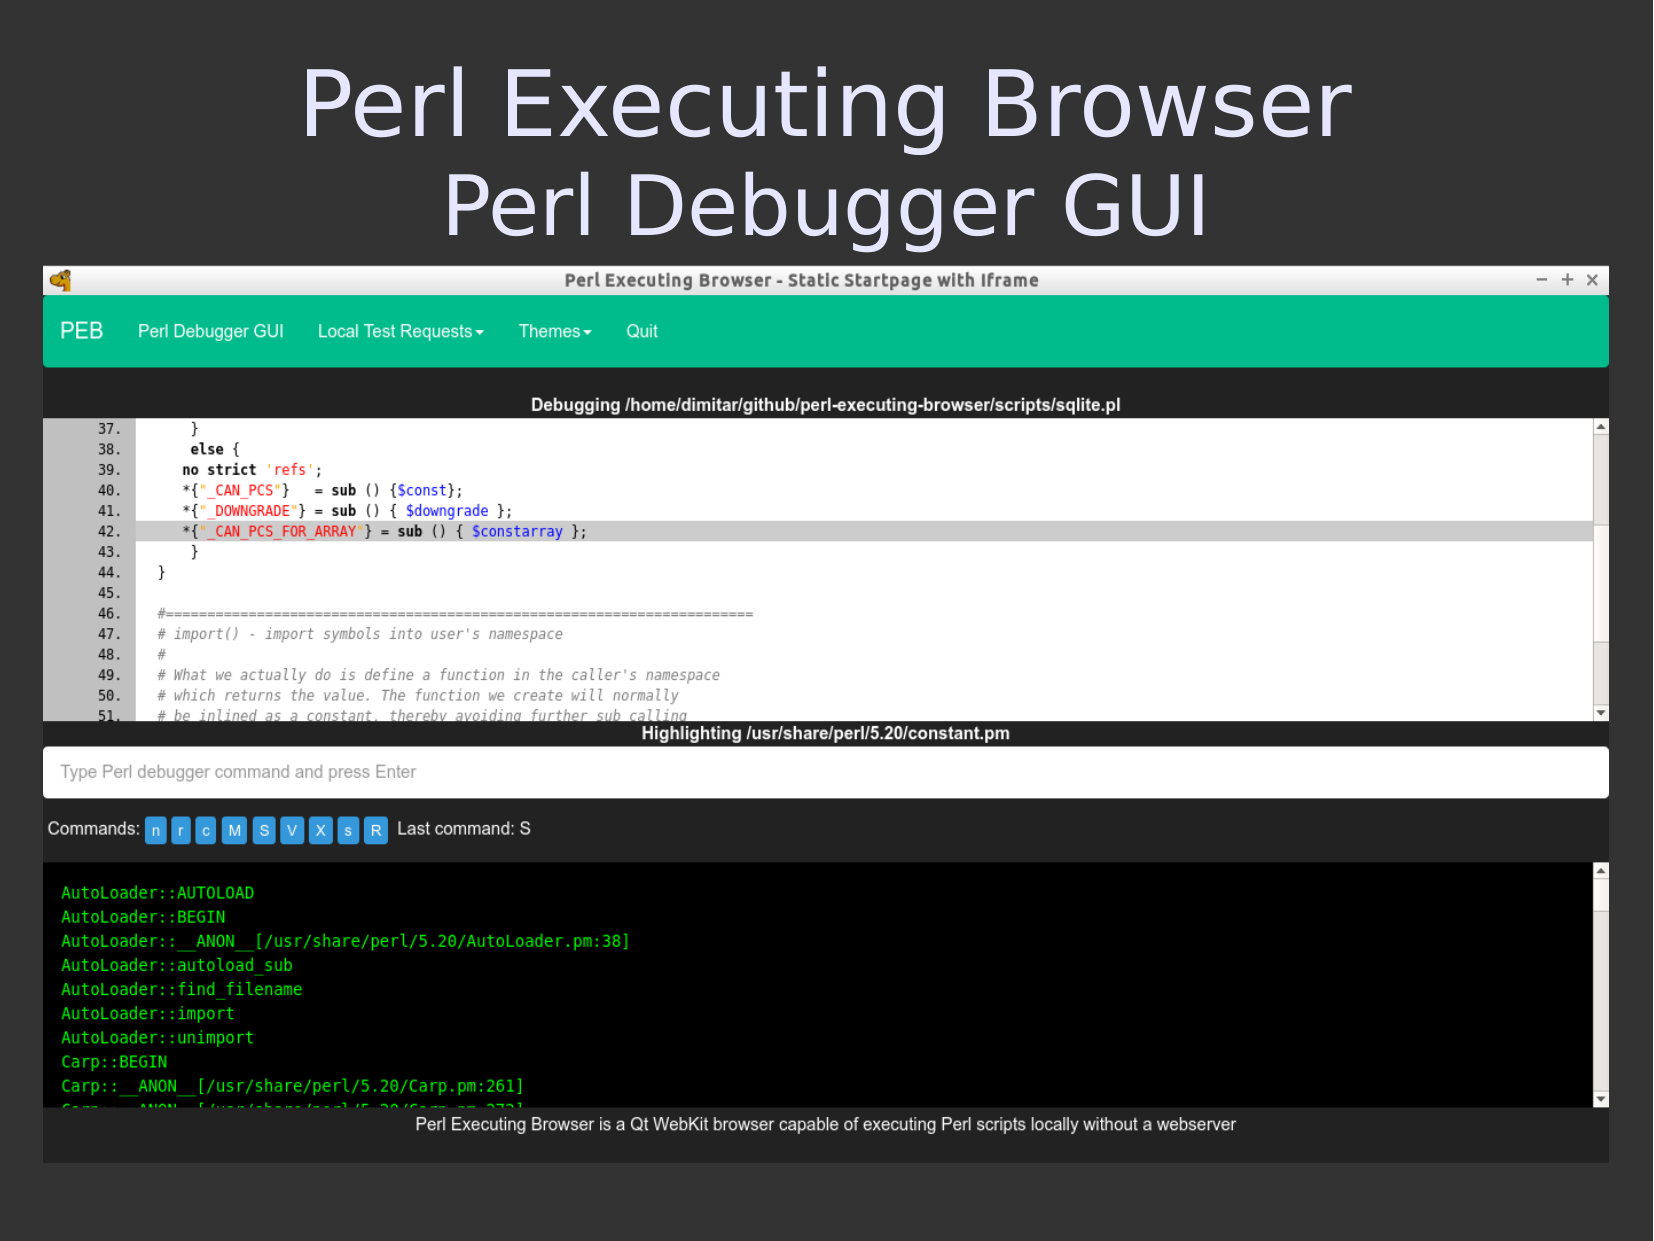

# Perl Executing Browser Perl Debugger GUI